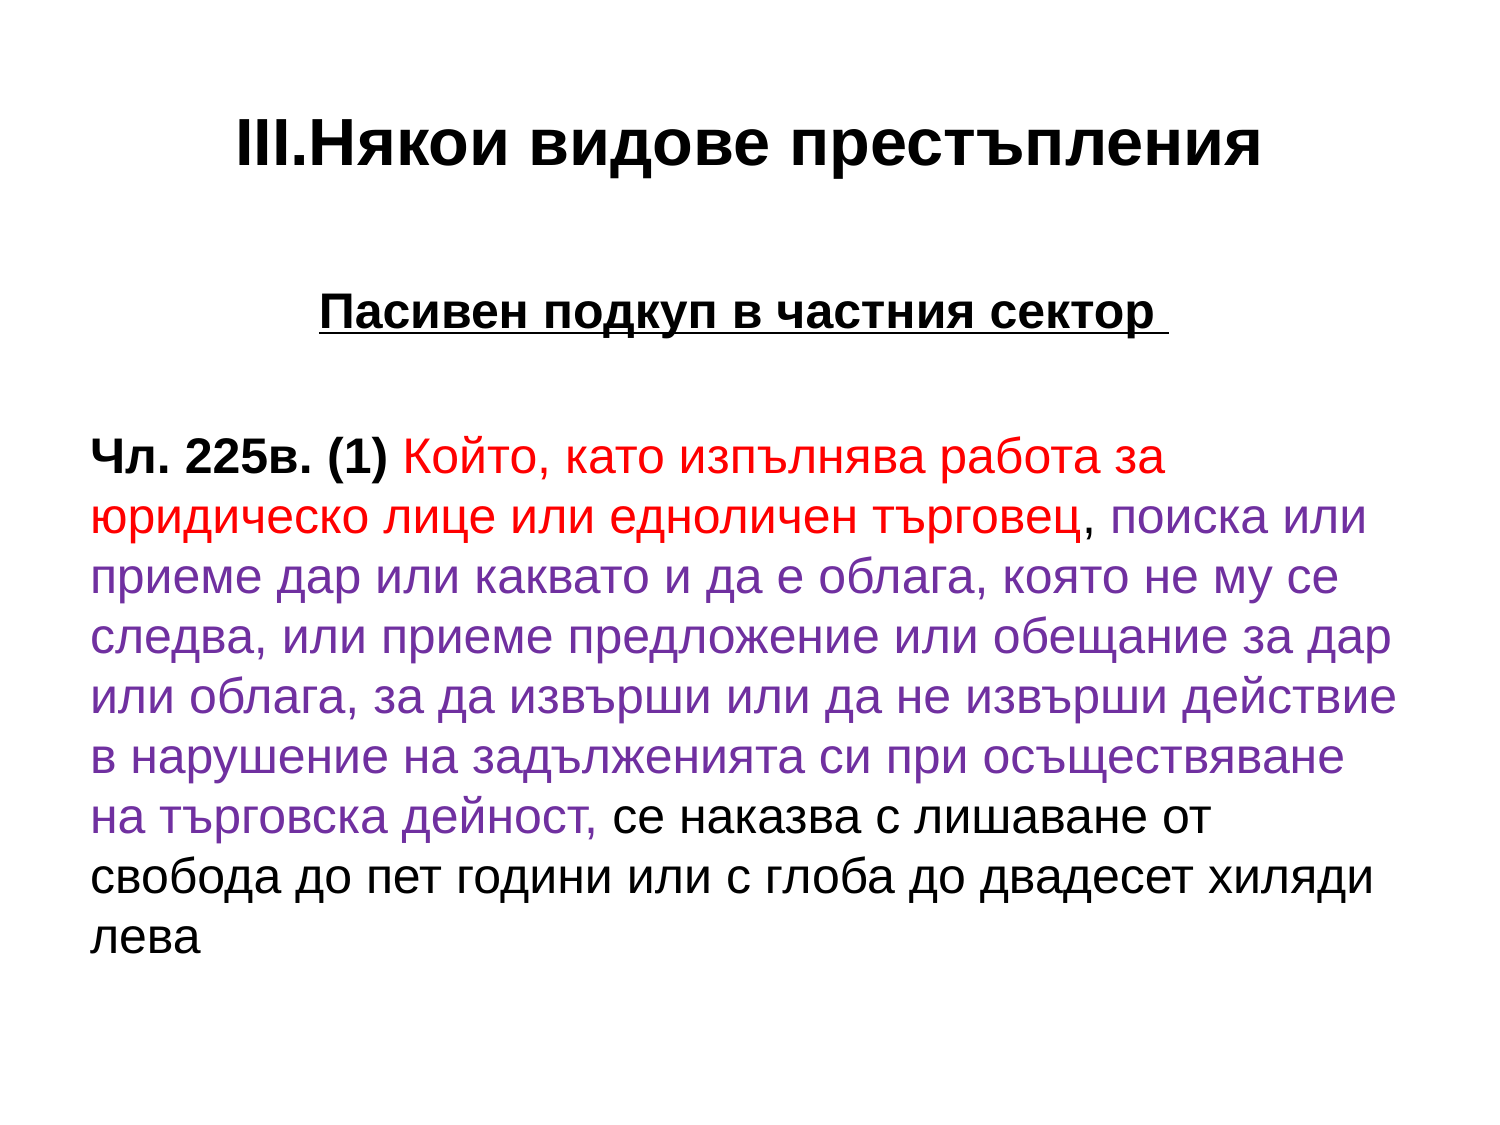

# III.Някои видове престъпления
Пасивен подкуп в частния сектор
Чл. 225в. (1) Който, като изпълнява работа за юридическо лице или едноличен търговец, поиска или приеме дар или каквато и да е облага, която не му се следва, или приеме предложение или обещание за дар или облага, за да извърши или да не извърши действие в нарушение на задълженията си при осъществяване на търговска дейност, се наказва с лишаване от свобода до пет години или с глоба до двадесет хиляди лева